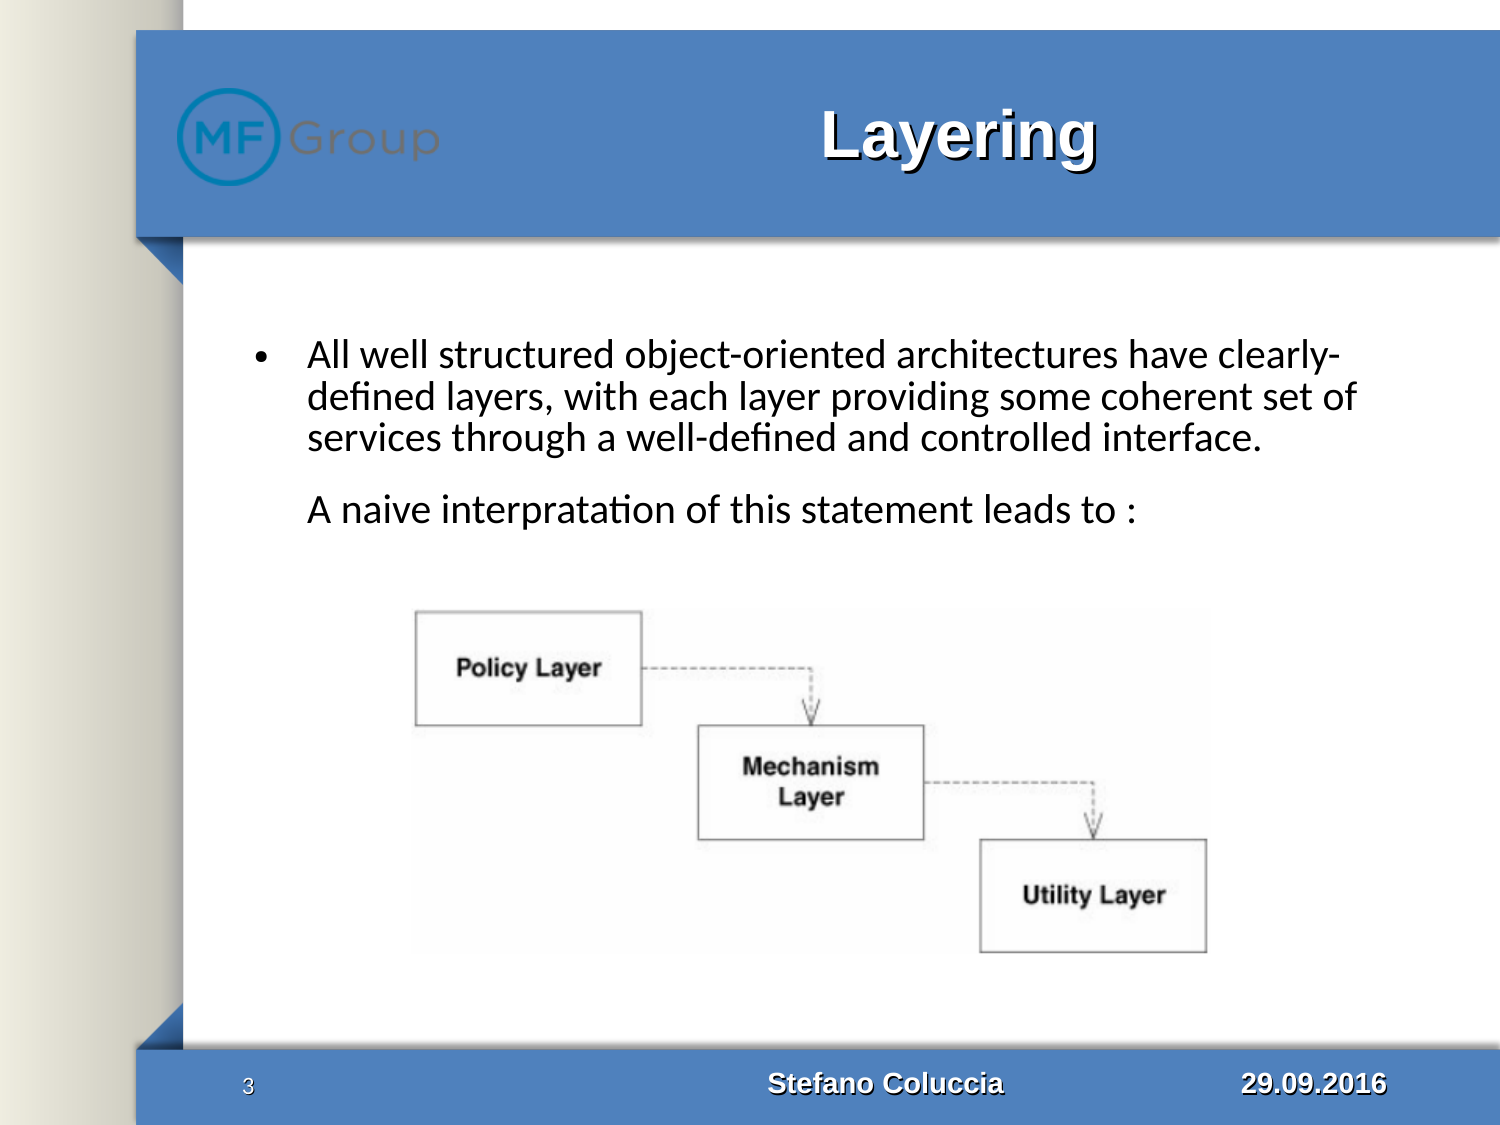

# Layering
All well structured object-oriented architectures have clearly-defined layers, with each layer providing some coherent set of services through a well-defined and controlled interface.
A naive interpratation of this statement leads to :
3
Stefano Coluccia
29.09.2016